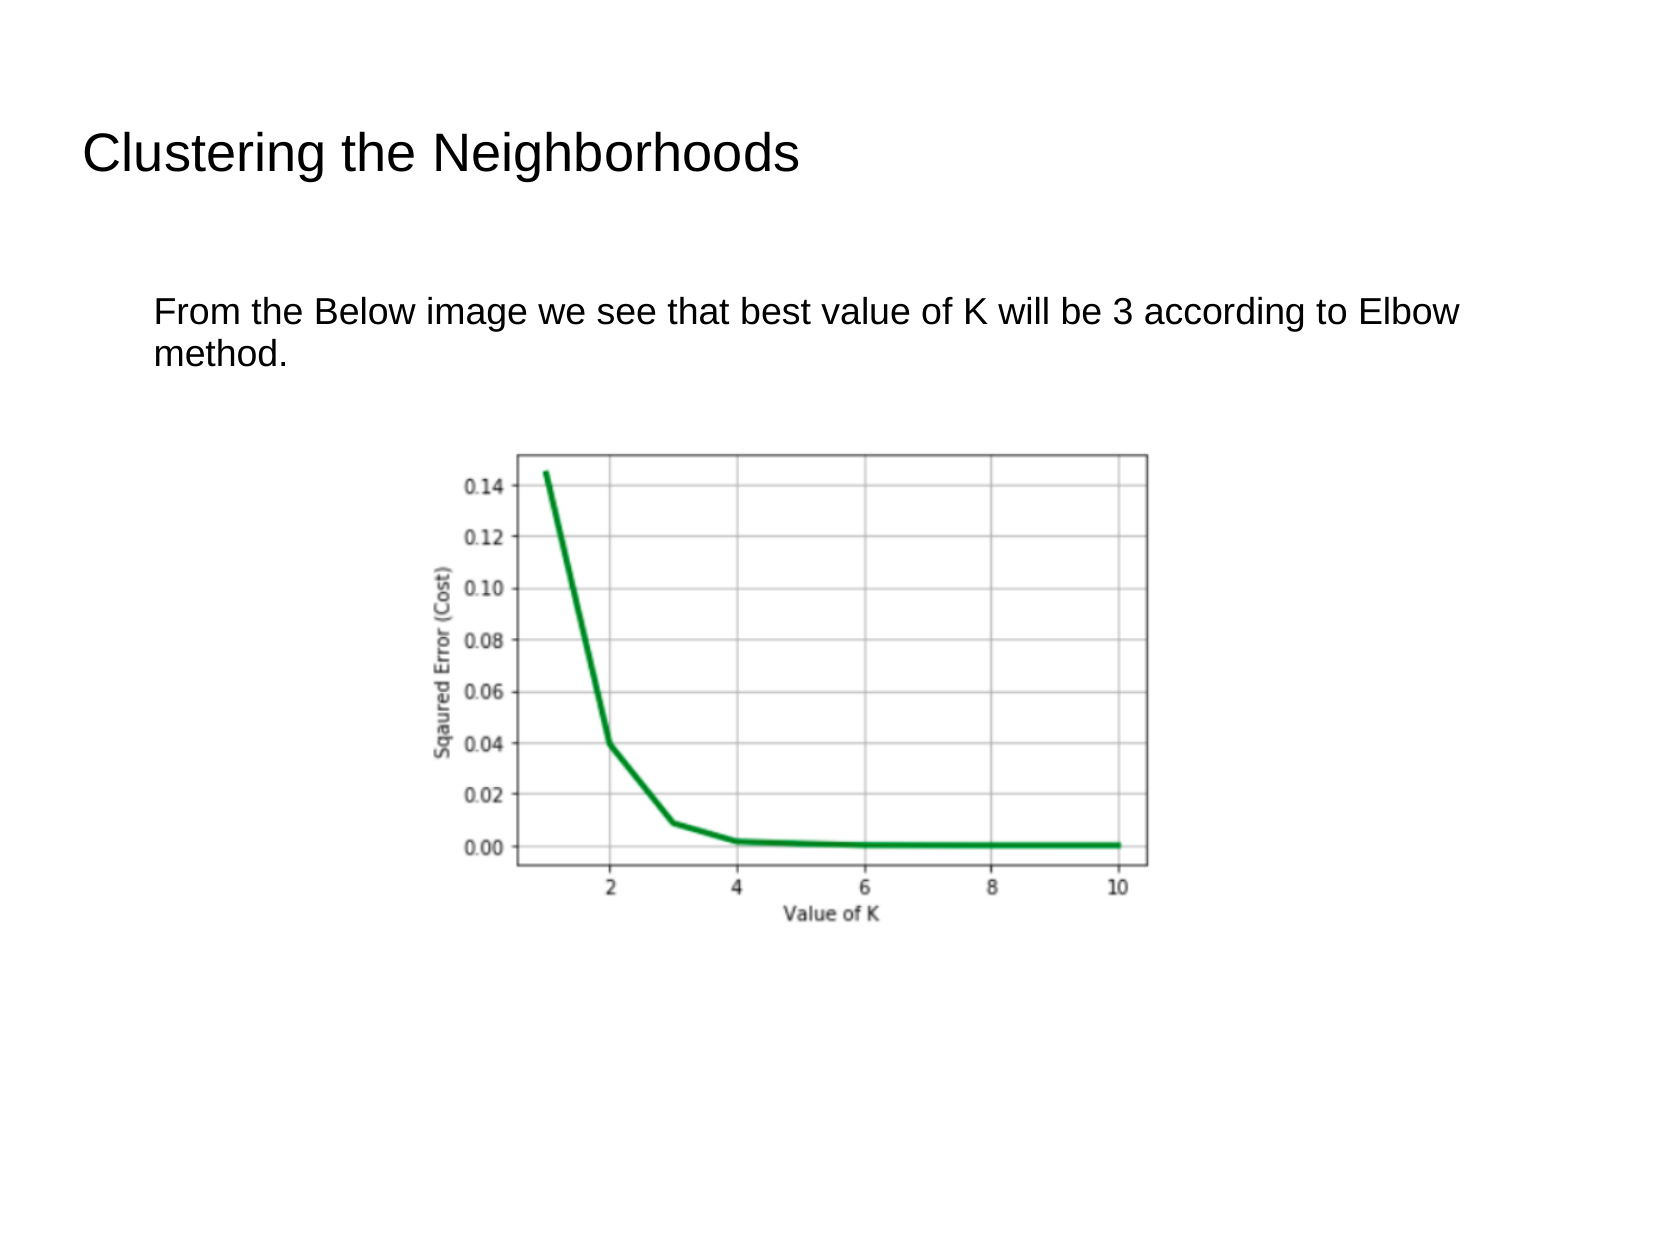

# Clustering the Neighborhoods
From the Below image we see that best value of K will be 3 according to Elbow method.